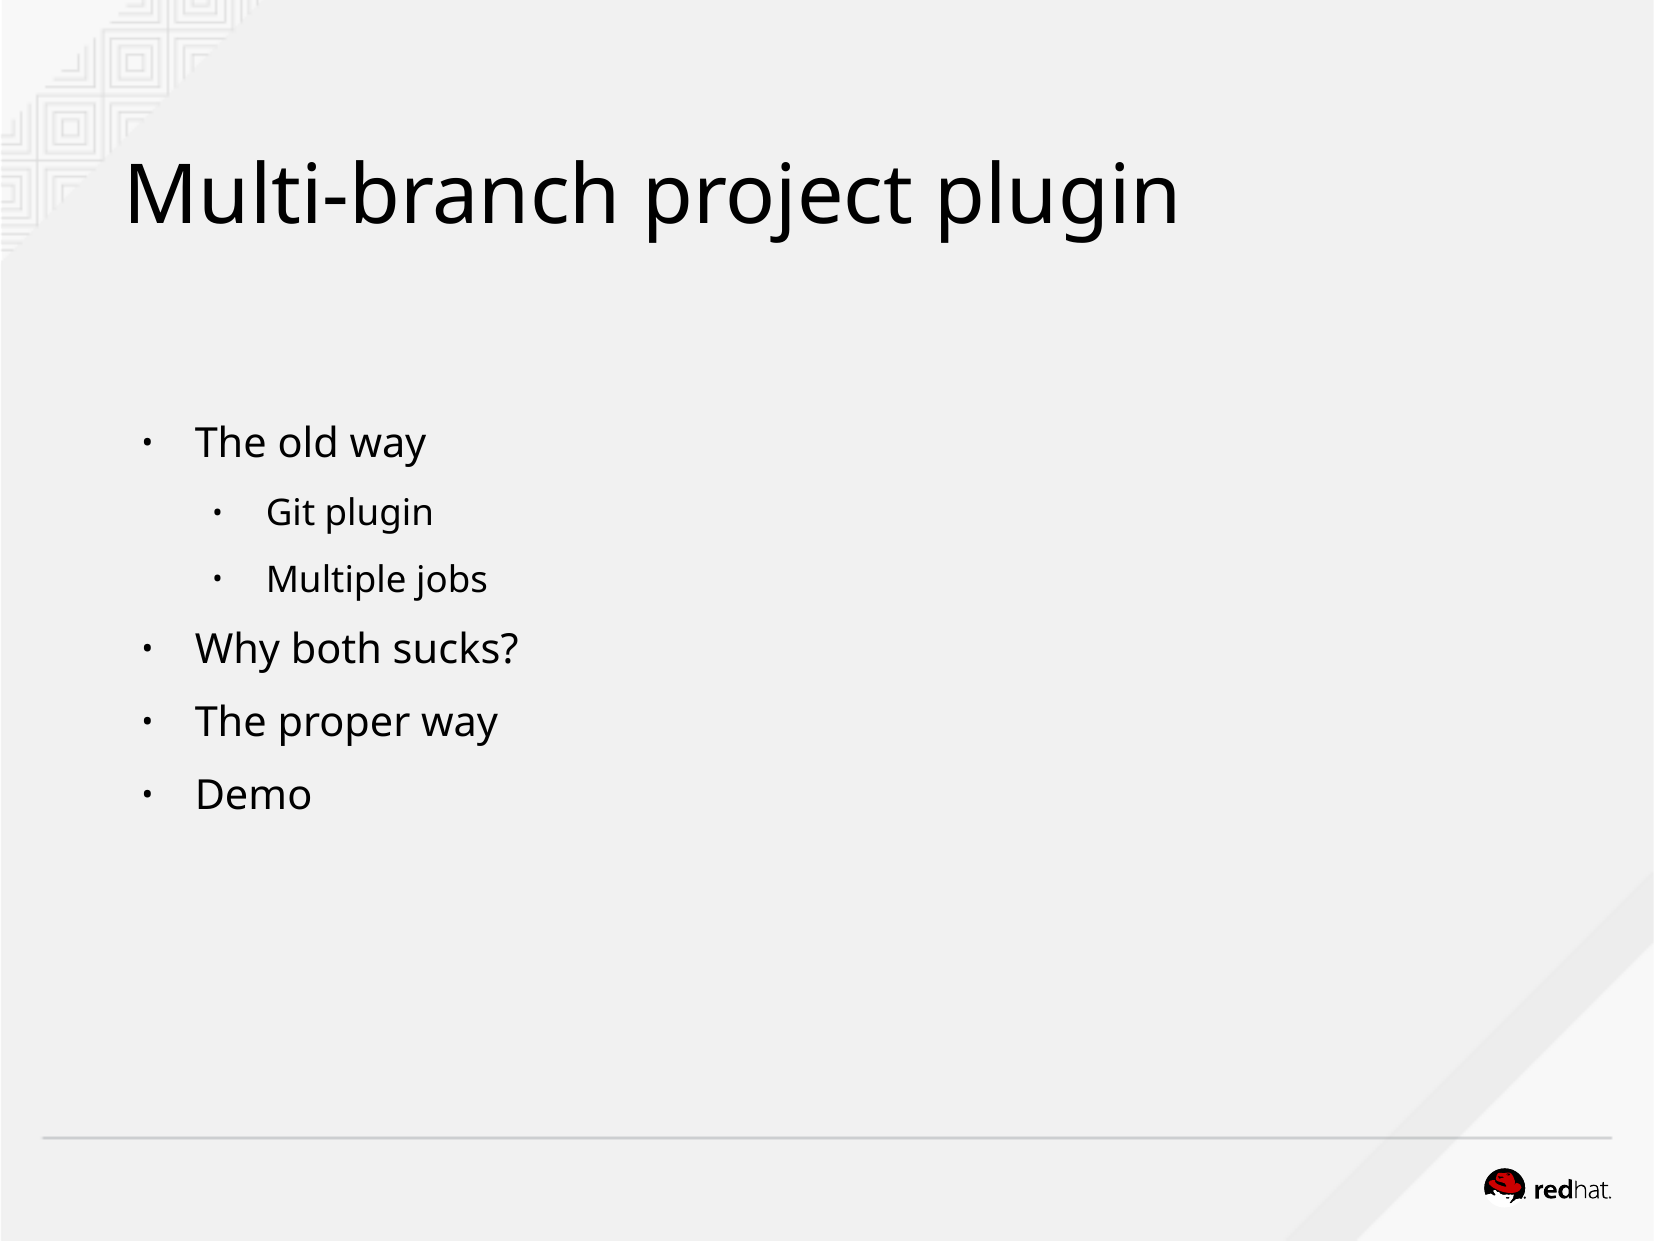

# Multi-branch project plugin
The old way
Git plugin
Multiple jobs
Why both sucks?
The proper way
Demo